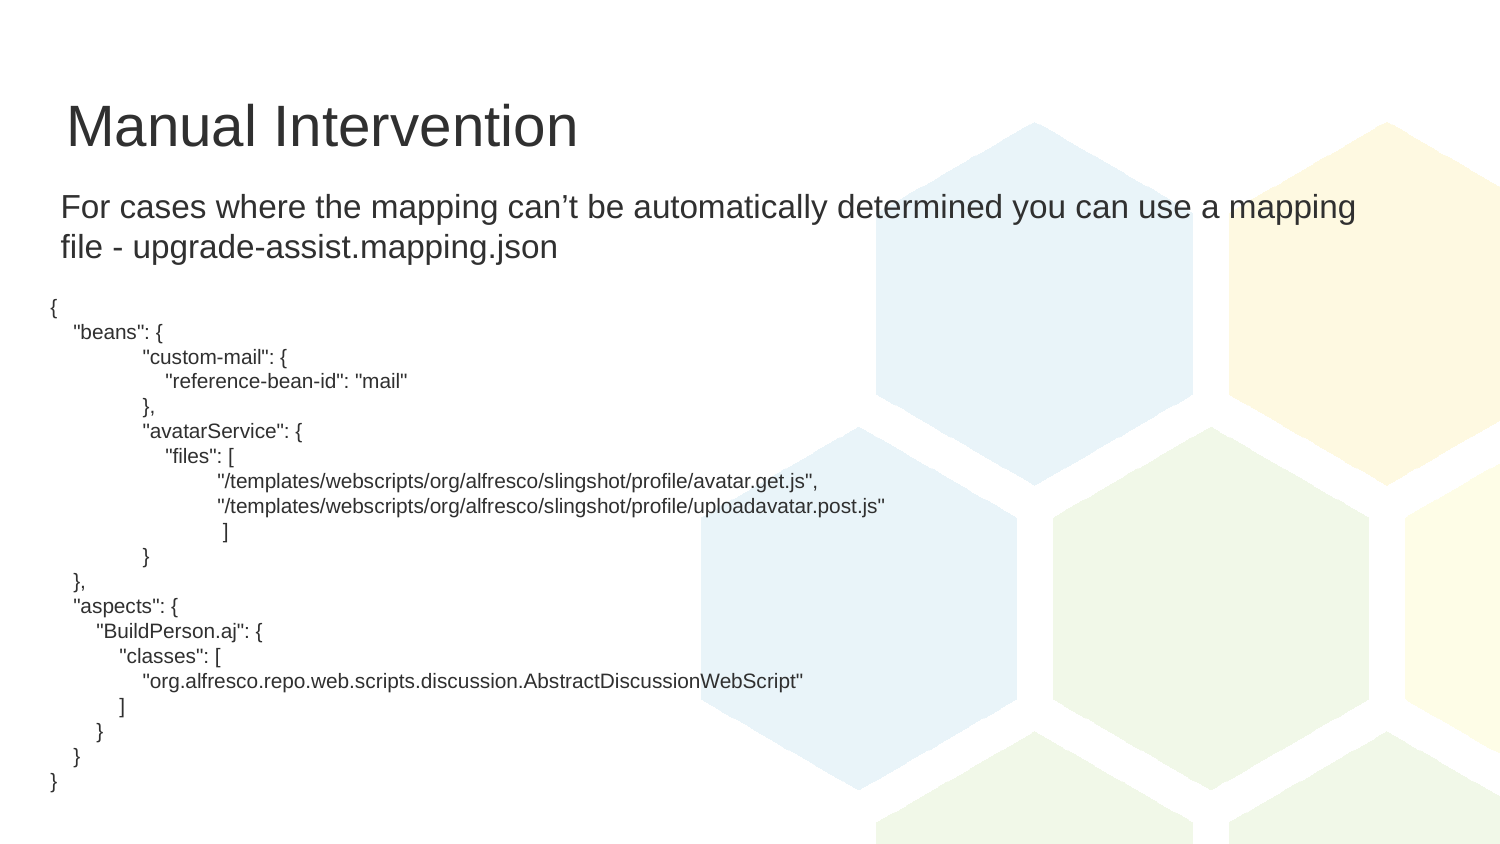

# Manual Intervention
For cases where the mapping can’t be automatically determined you can use a mapping file - upgrade-assist.mapping.json
{
 "beans": {
 "custom-mail": {
 "reference-bean-id": "mail"
 },
 "avatarService": {
 "files": [
 "/templates/webscripts/org/alfresco/slingshot/profile/avatar.get.js",
 "/templates/webscripts/org/alfresco/slingshot/profile/uploadavatar.post.js"
 ]
 }
 },
 "aspects": {
 "BuildPerson.aj": {
 "classes": [
 "org.alfresco.repo.web.scripts.discussion.AbstractDiscussionWebScript"
 ]
 }
 }
}